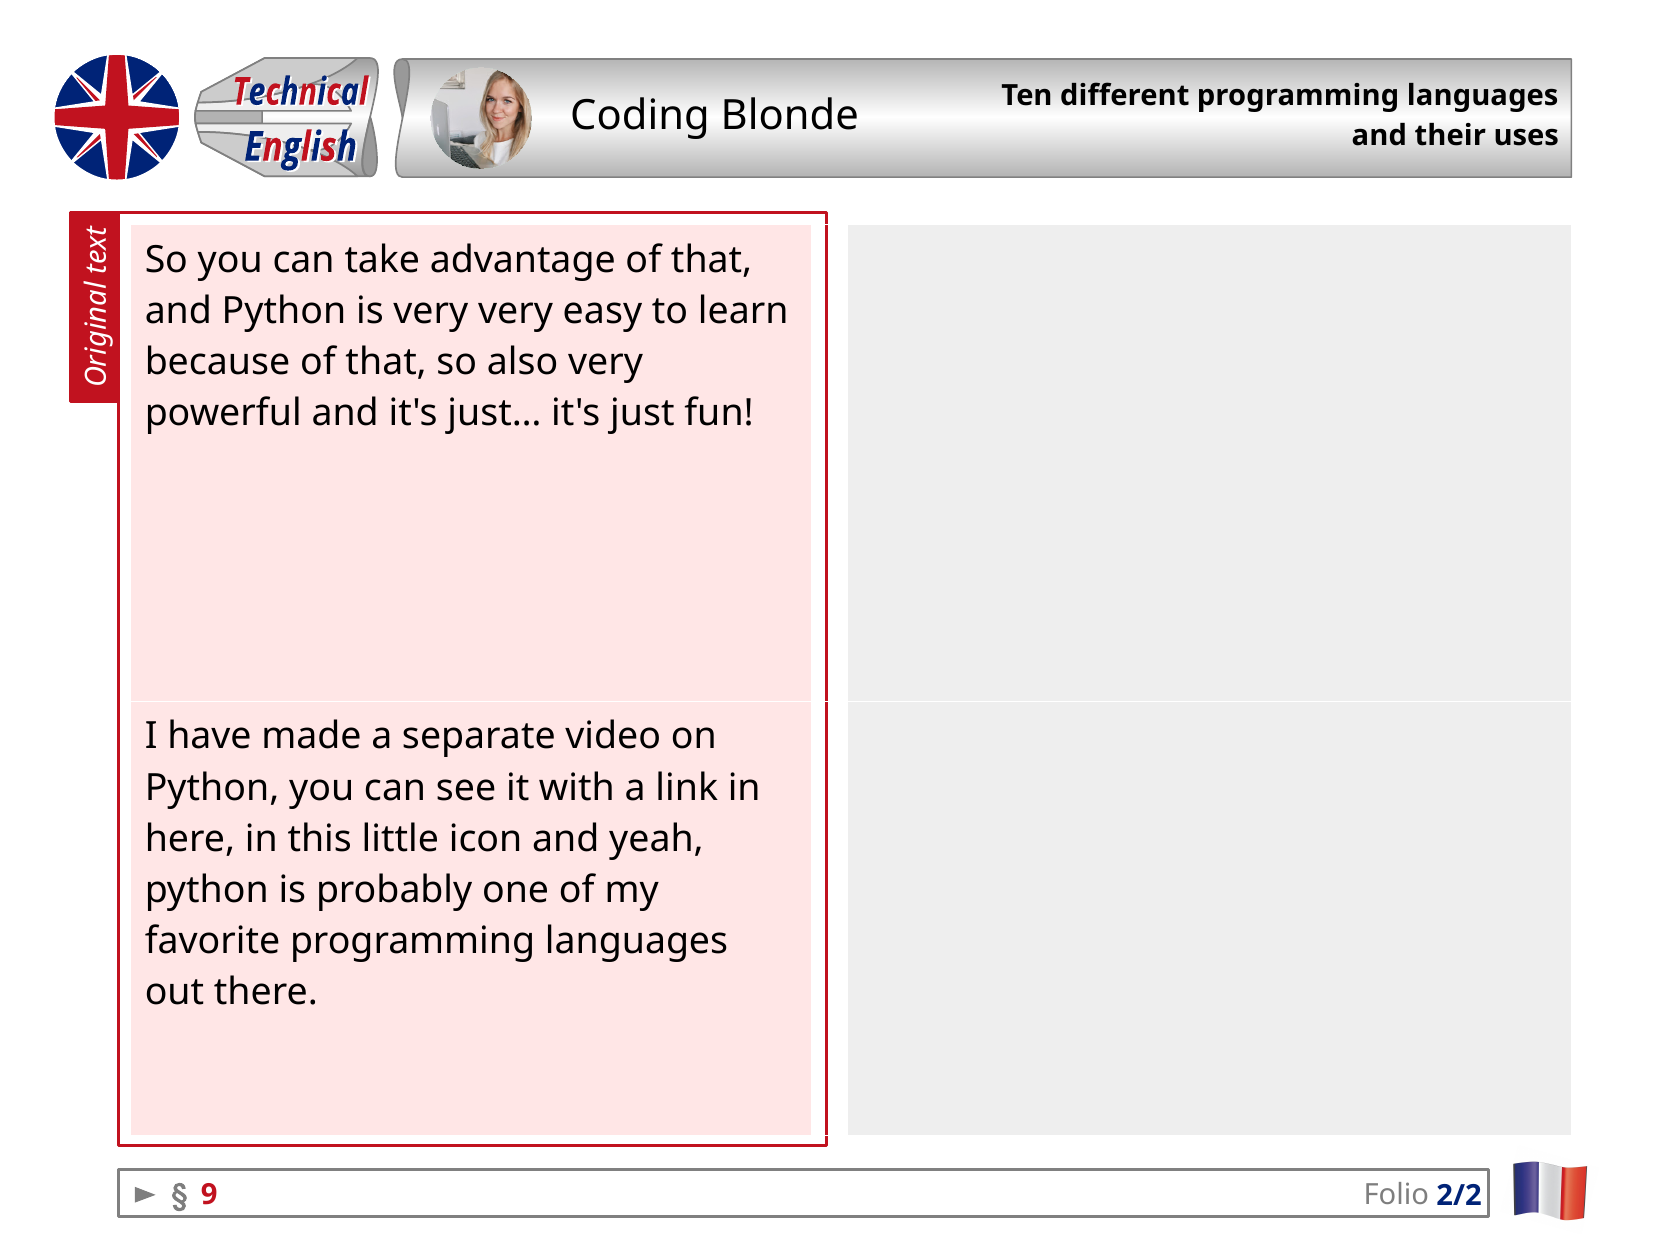

#
| So you can take advantage of that, and Python is very very easy to learn because of that, so also very powerful and it's just… it's just fun! | | |
| --- | --- | --- |
| I have made a separate video on Python, you can see it with a link in here, in this little icon and yeah, python is probably one of my favorite programming languages out there. | | |
9
2/2